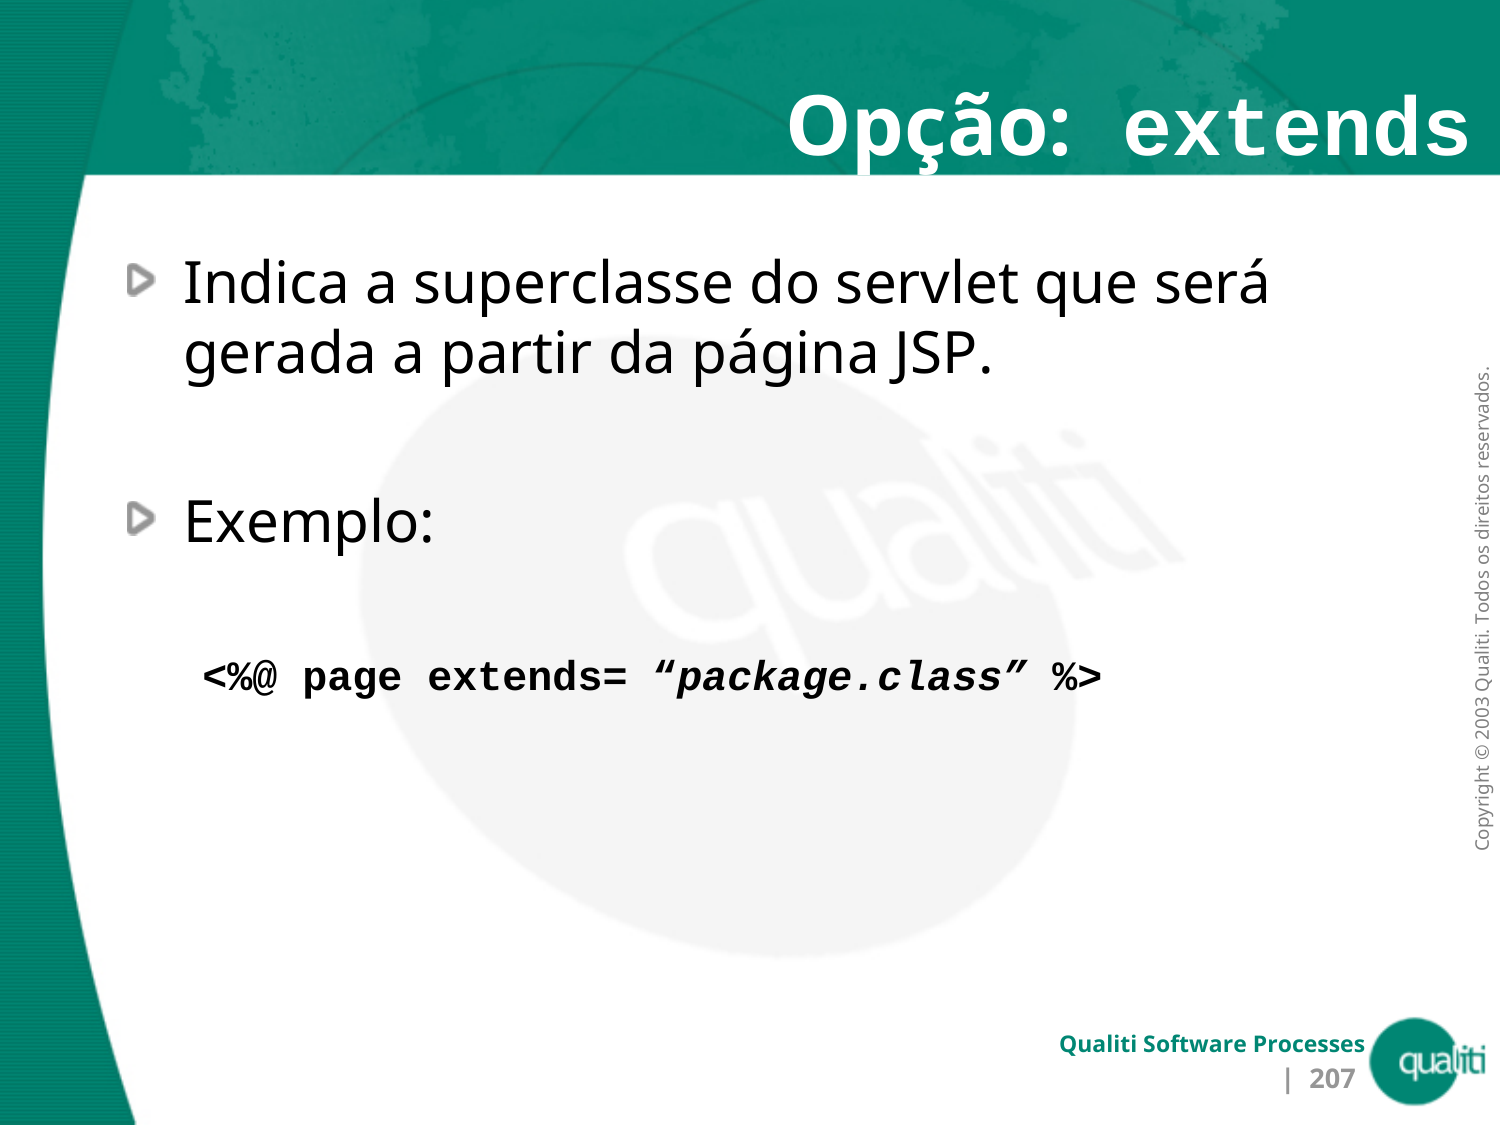

# Opção: extends
Indica a superclasse do servlet que será gerada a partir da página JSP.
Exemplo:
<%@ page extends= “package.class” %>